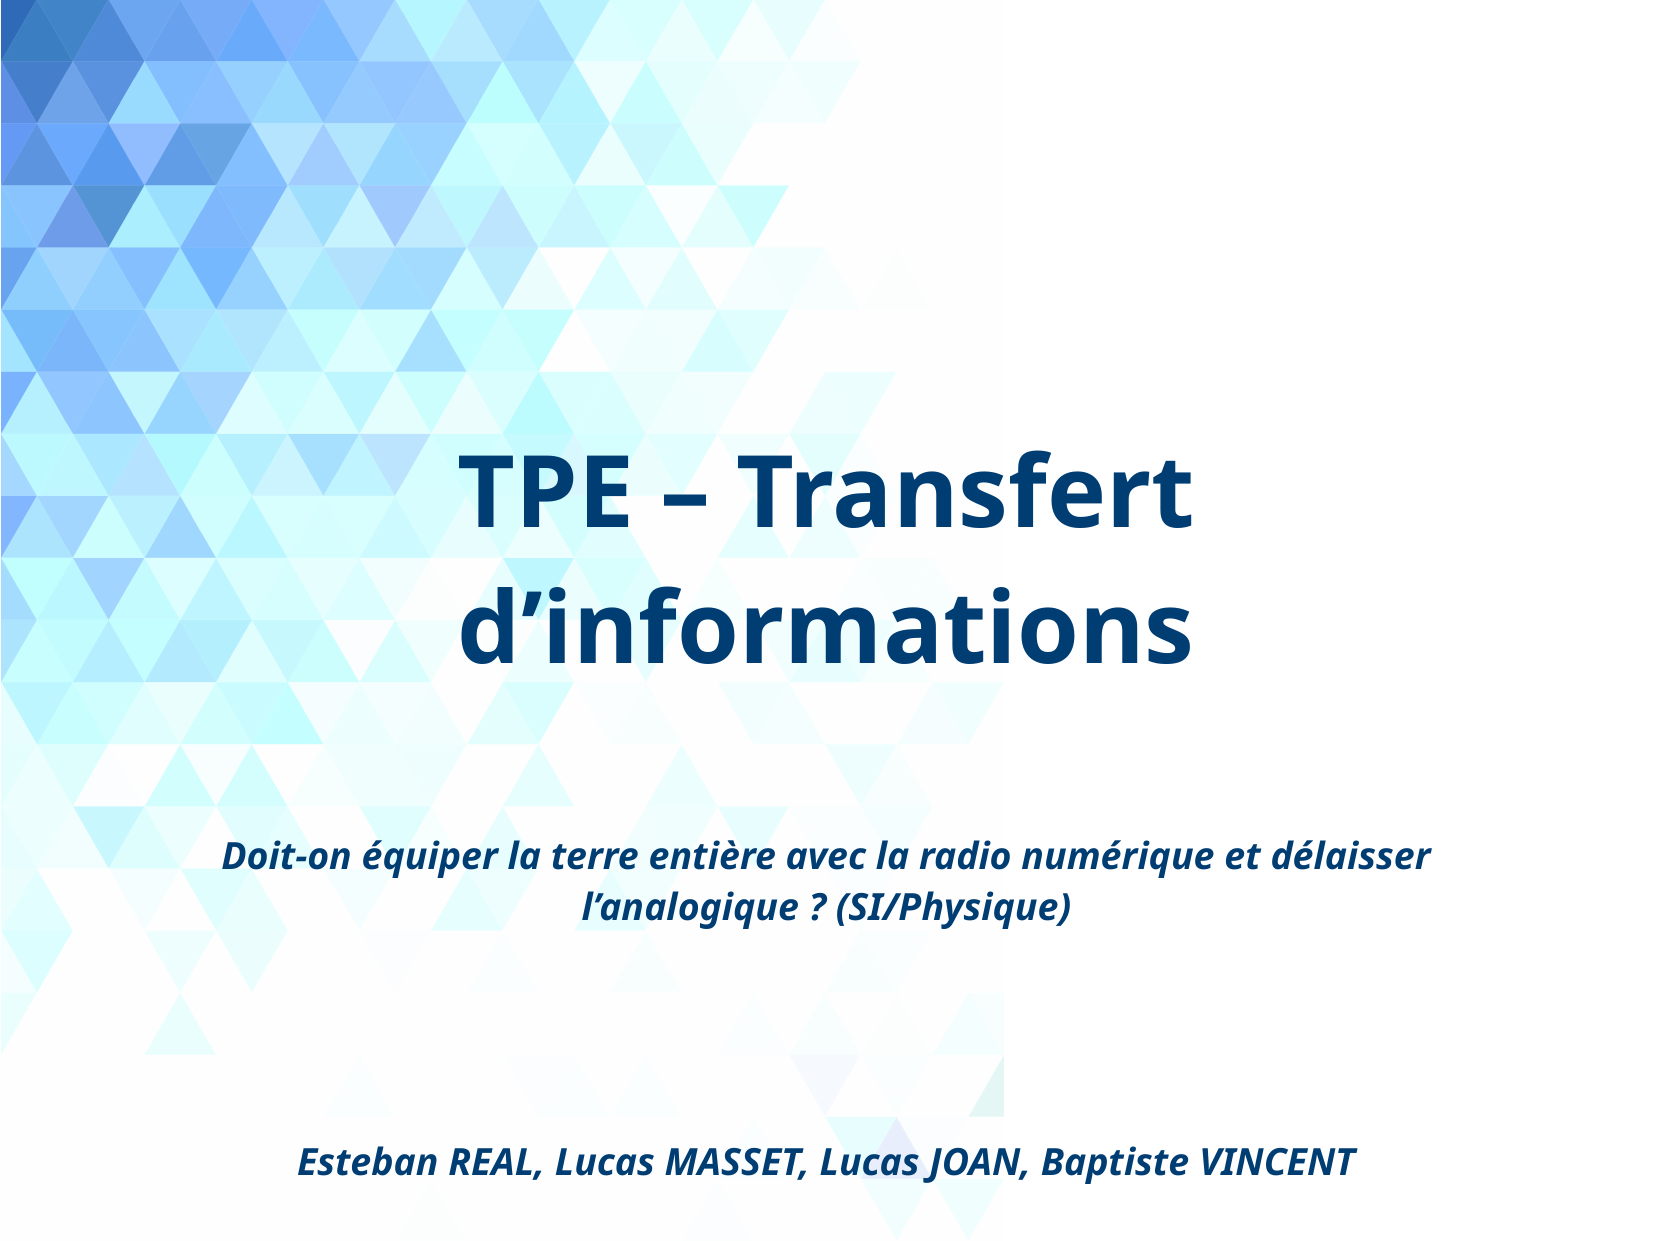

TPE – Transfert d’informations
Doit-on équiper la terre entière avec la radio numérique et délaisser l’analogique ? (SI/Physique)
Esteban REAL, Lucas MASSET, Lucas JOAN, Baptiste VINCENT